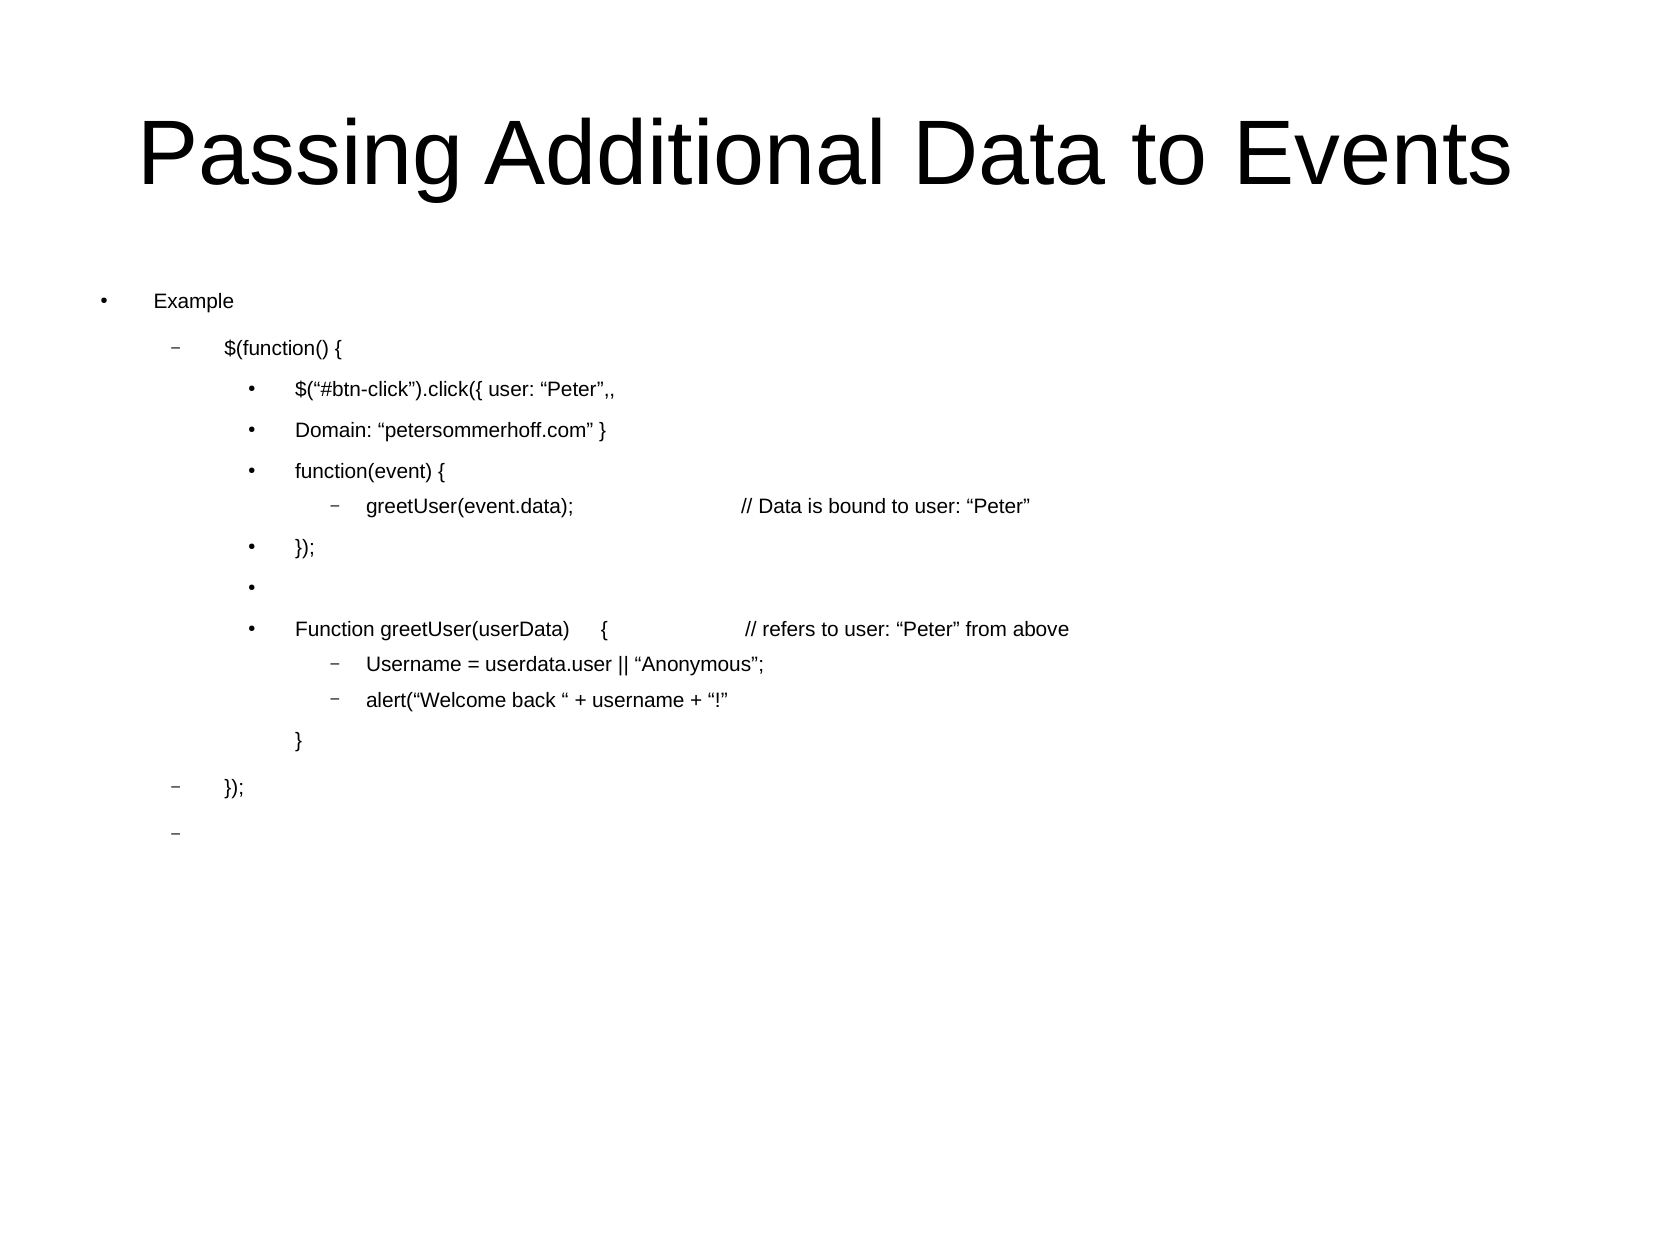

# Passing Additional Data to Events
Example
$(function() {
$(“#btn-click”).click({ user: “Peter”,,
Domain: “petersommerhoff.com” }
function(event) {
greetUser(event.data);			// Data is bound to user: “Peter”
});
Function greetUser(userData)	 {		// refers to user: “Peter” from above
Username = userdata.user || “Anonymous”;
alert(“Welcome back “ + username + “!”
}
});